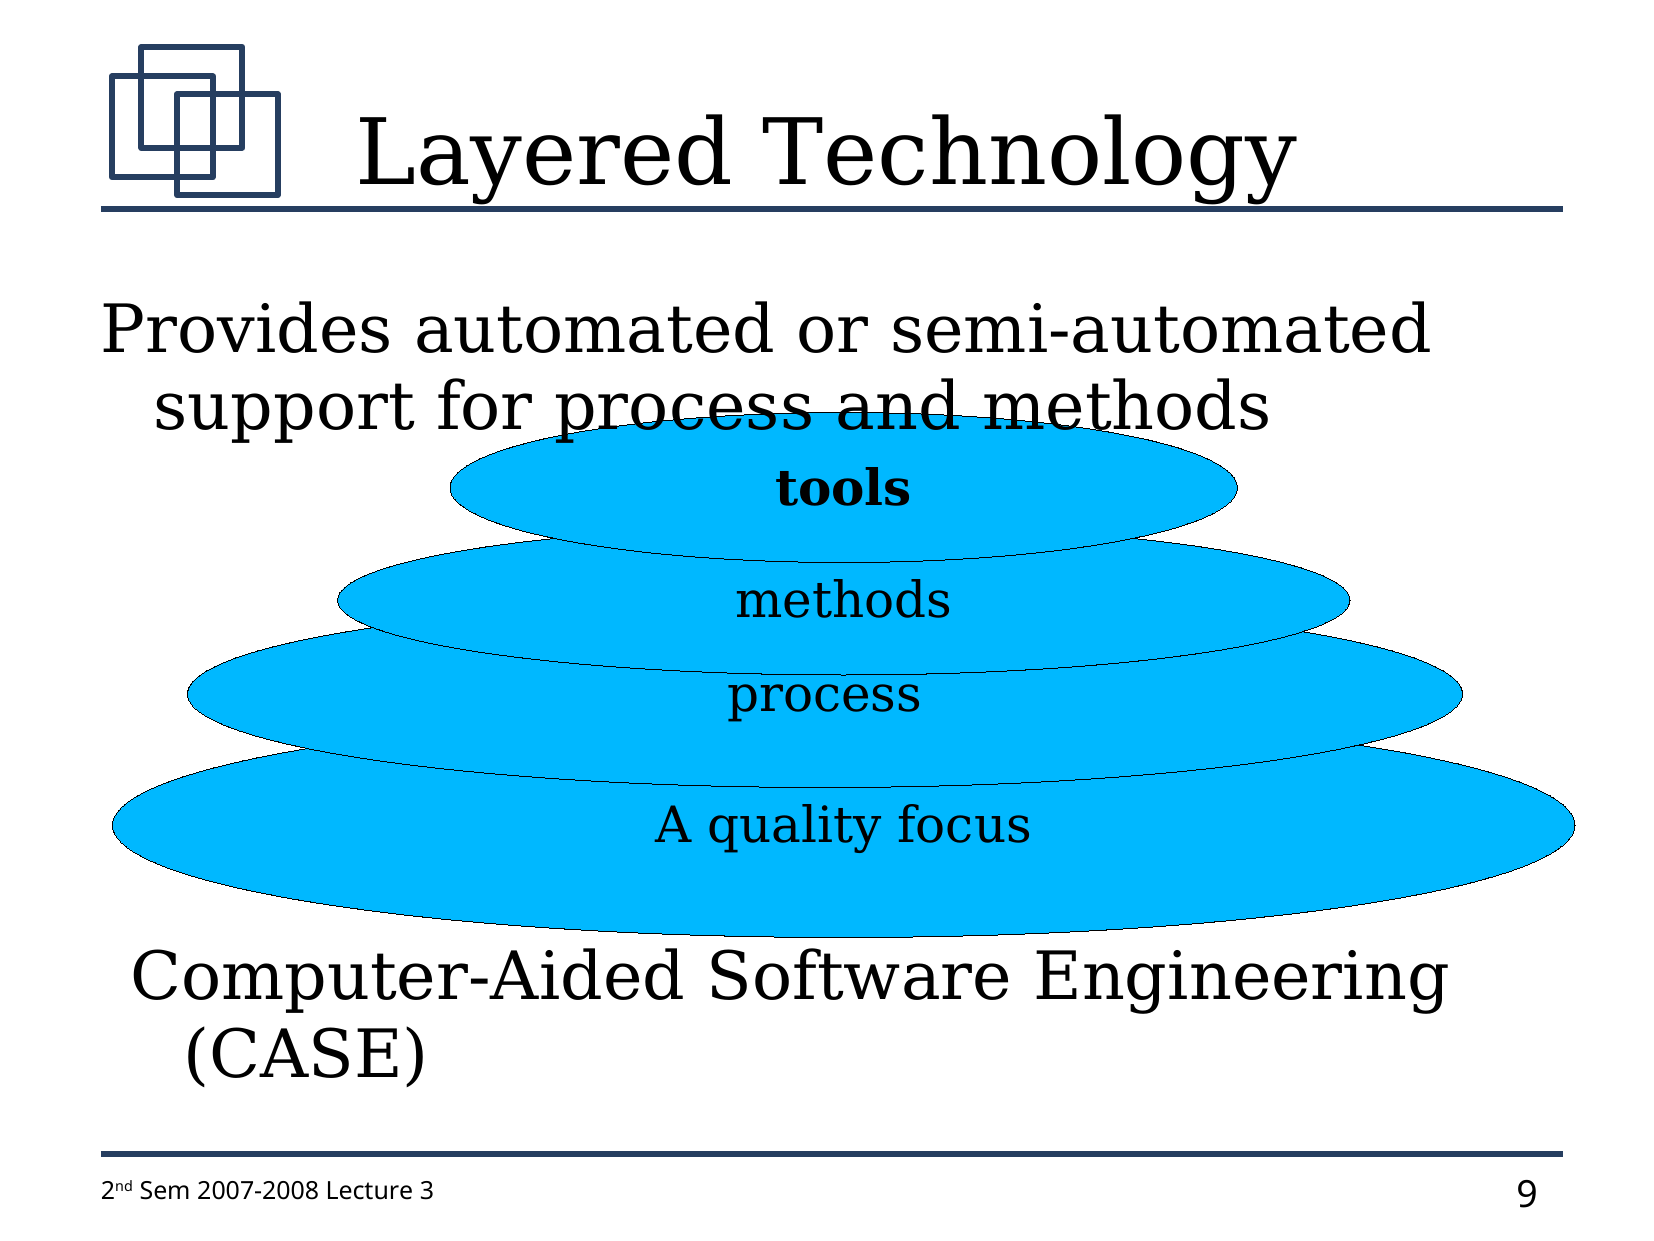

# Layered Technology
Provides automated or semi-automated support for process and methods
tools
methods
process
A quality focus
Computer-Aided Software Engineering (CASE)